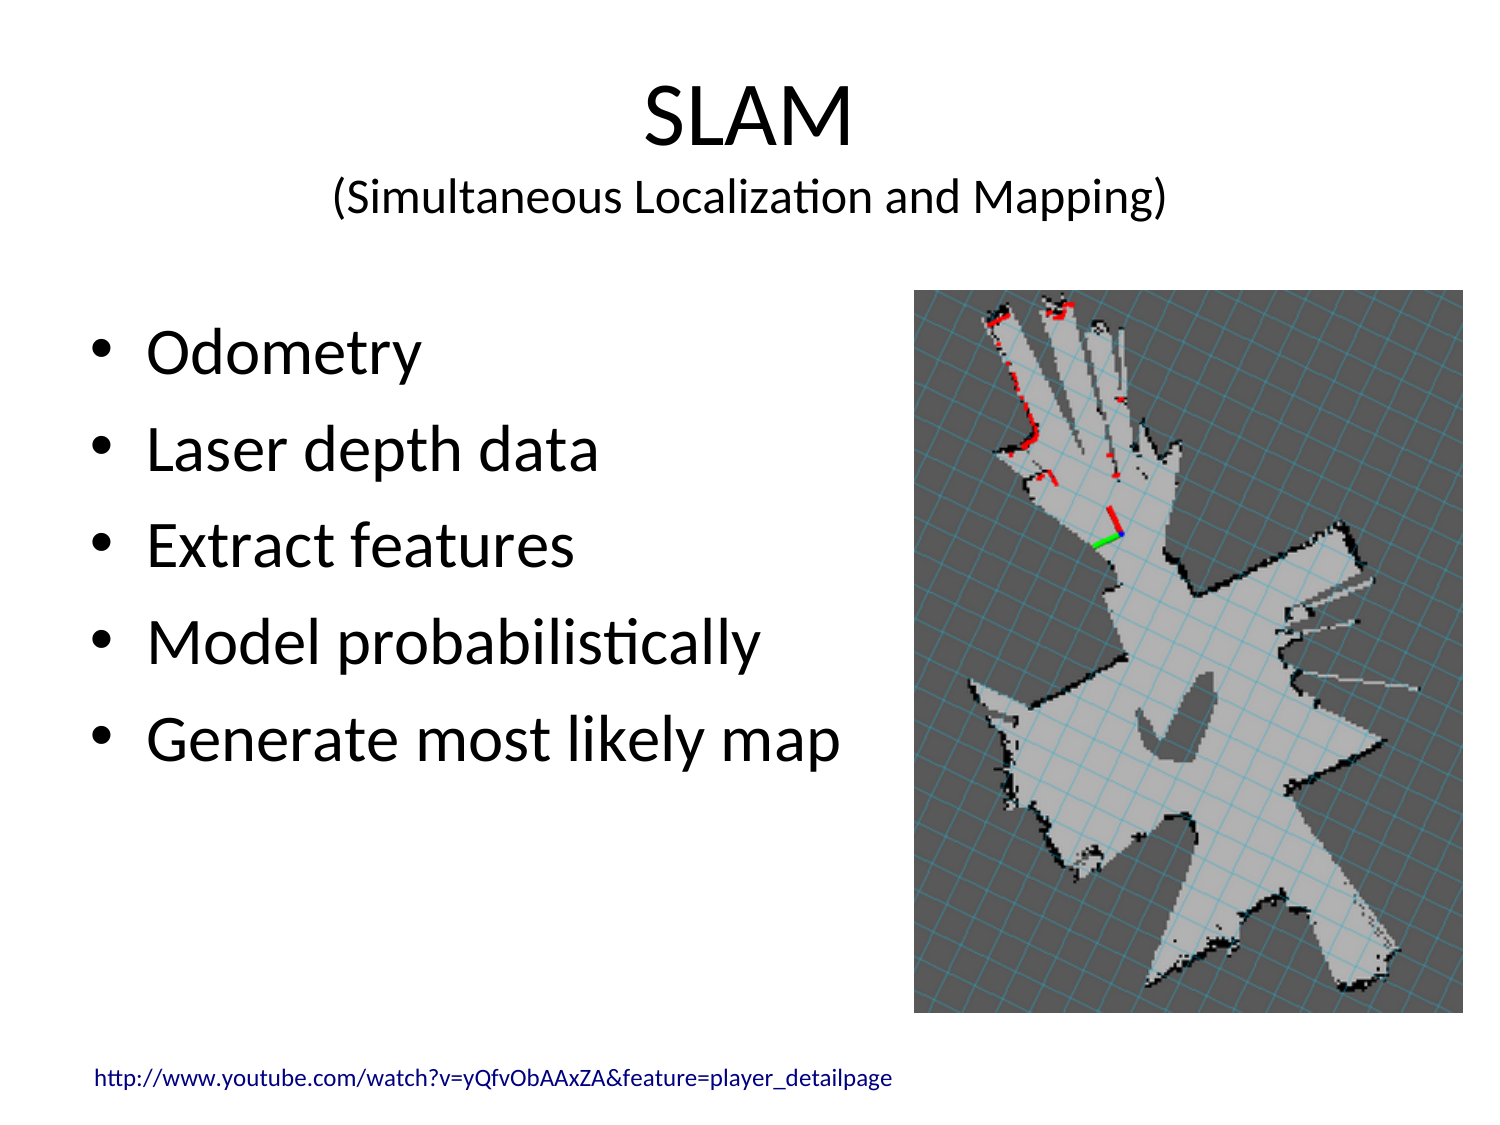

# SLAM (Simultaneous Localization and Mapping)
Odometry
Laser depth data
Extract features
Model probabilistically
Generate most likely map
http://www.youtube.com/watch?v=yQfvObAAxZA&feature=player_detailpage